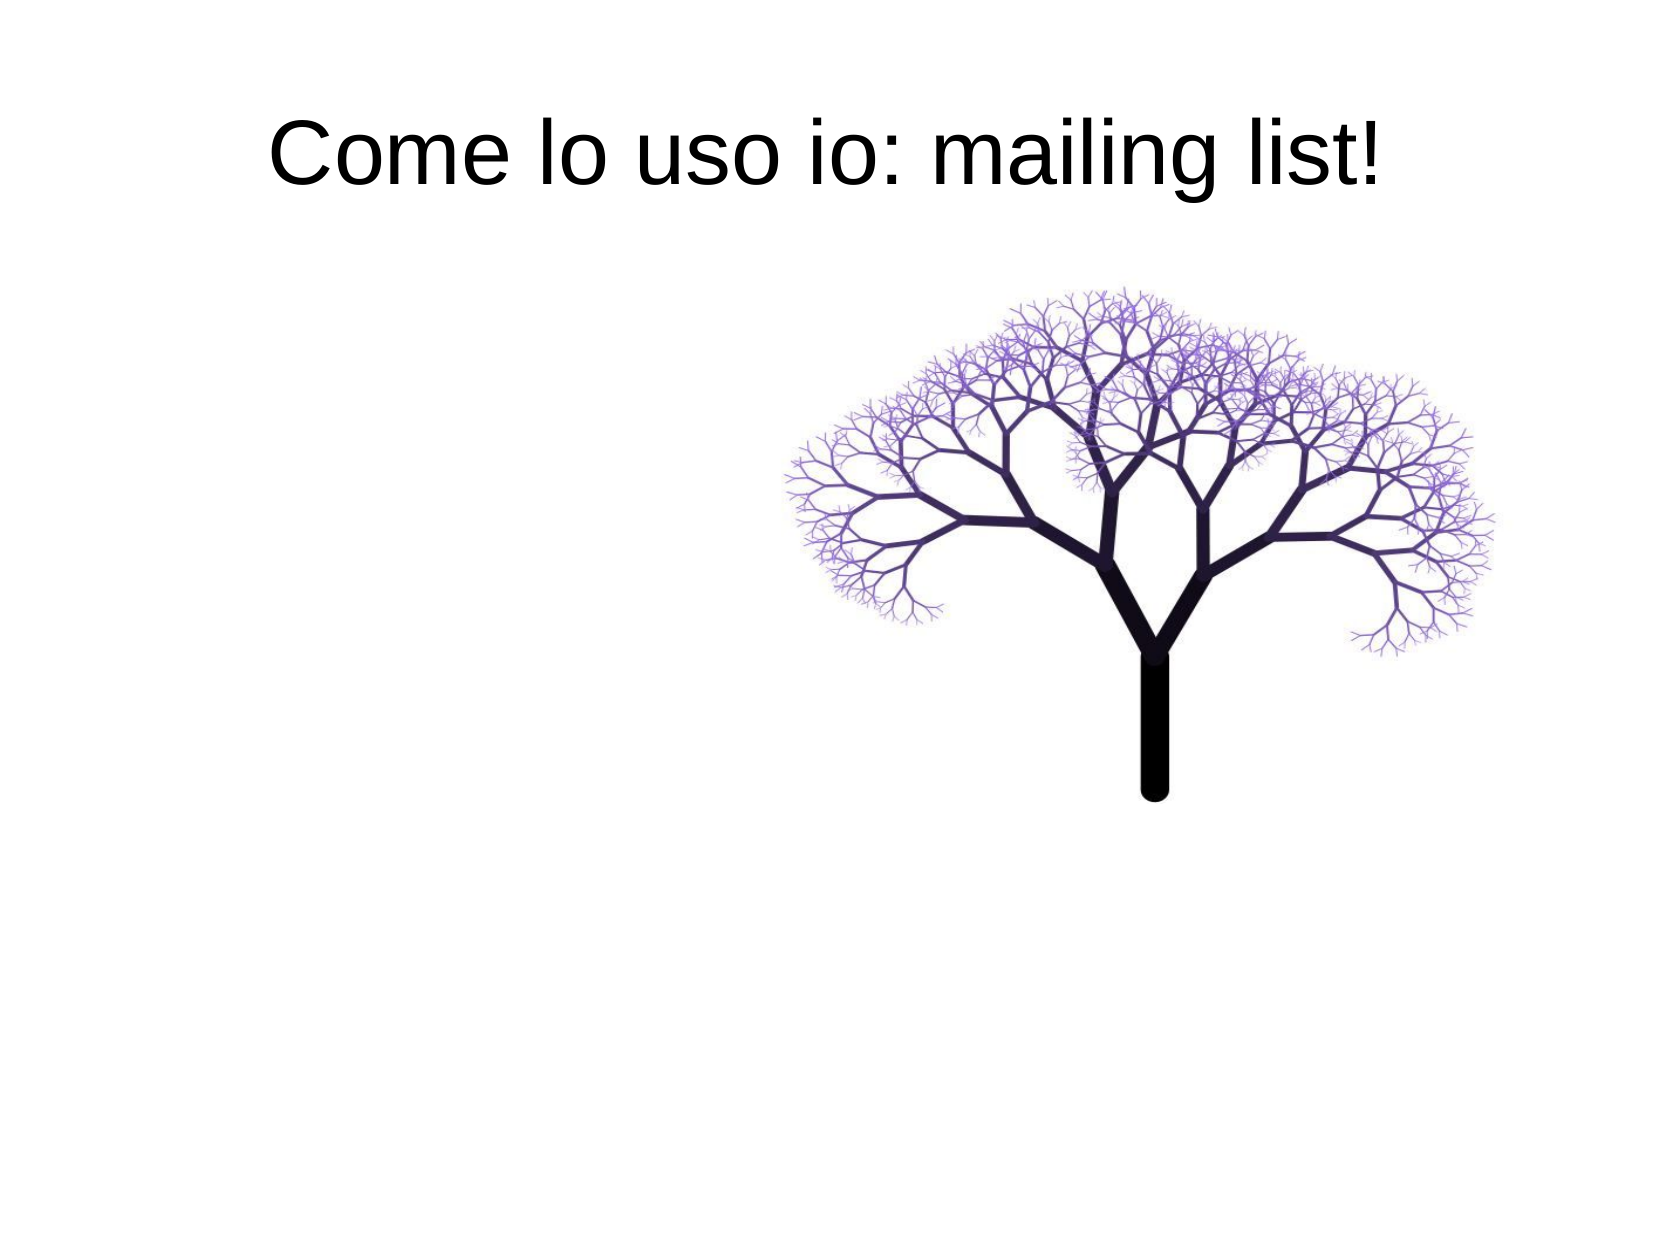

# Come lo uso io: mailing list!